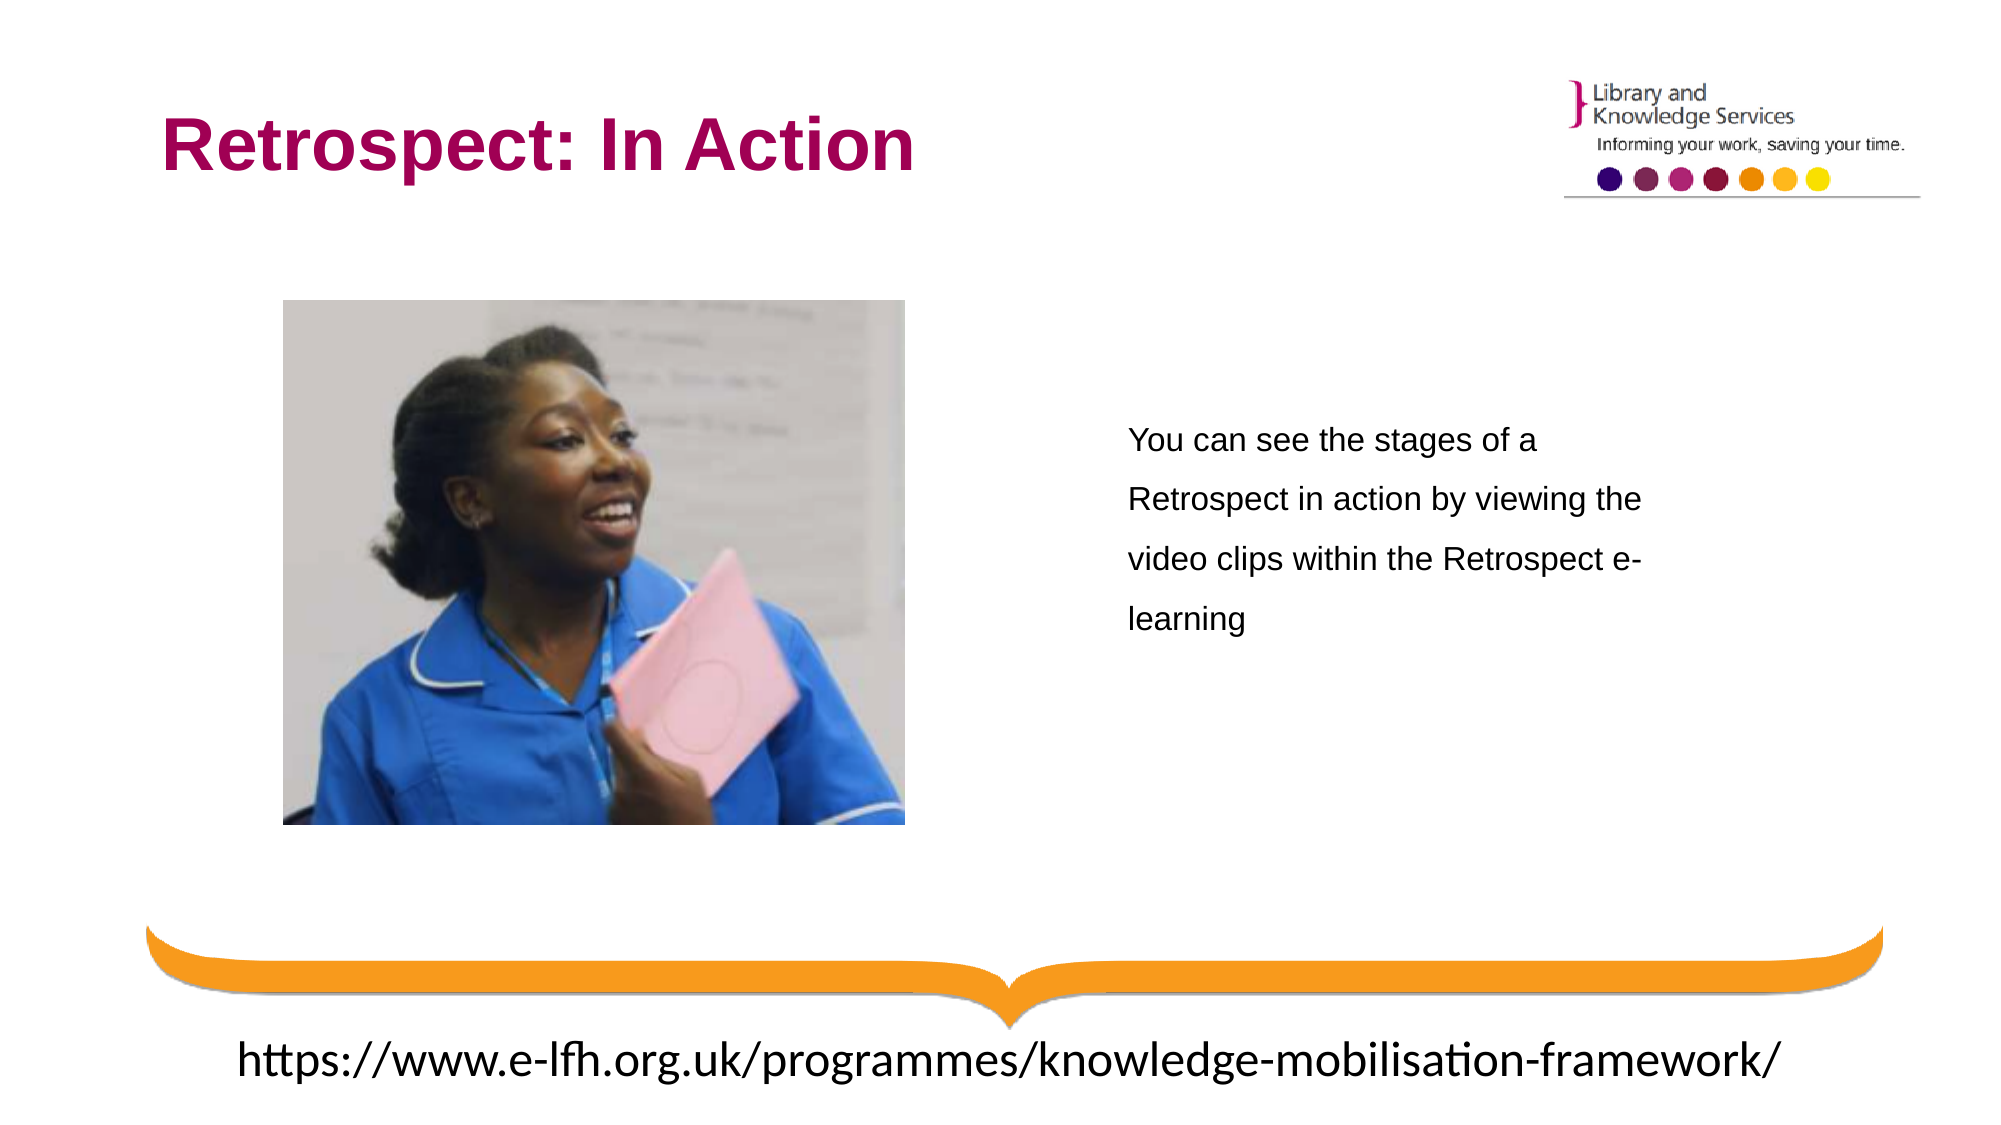

# Retrospect: In Action
You can see the stages of a Retrospect in action by viewing the video clips within the Retrospect e-learning
https://www.e-lfh.org.uk/programmes/knowledge-mobilisation-framework/